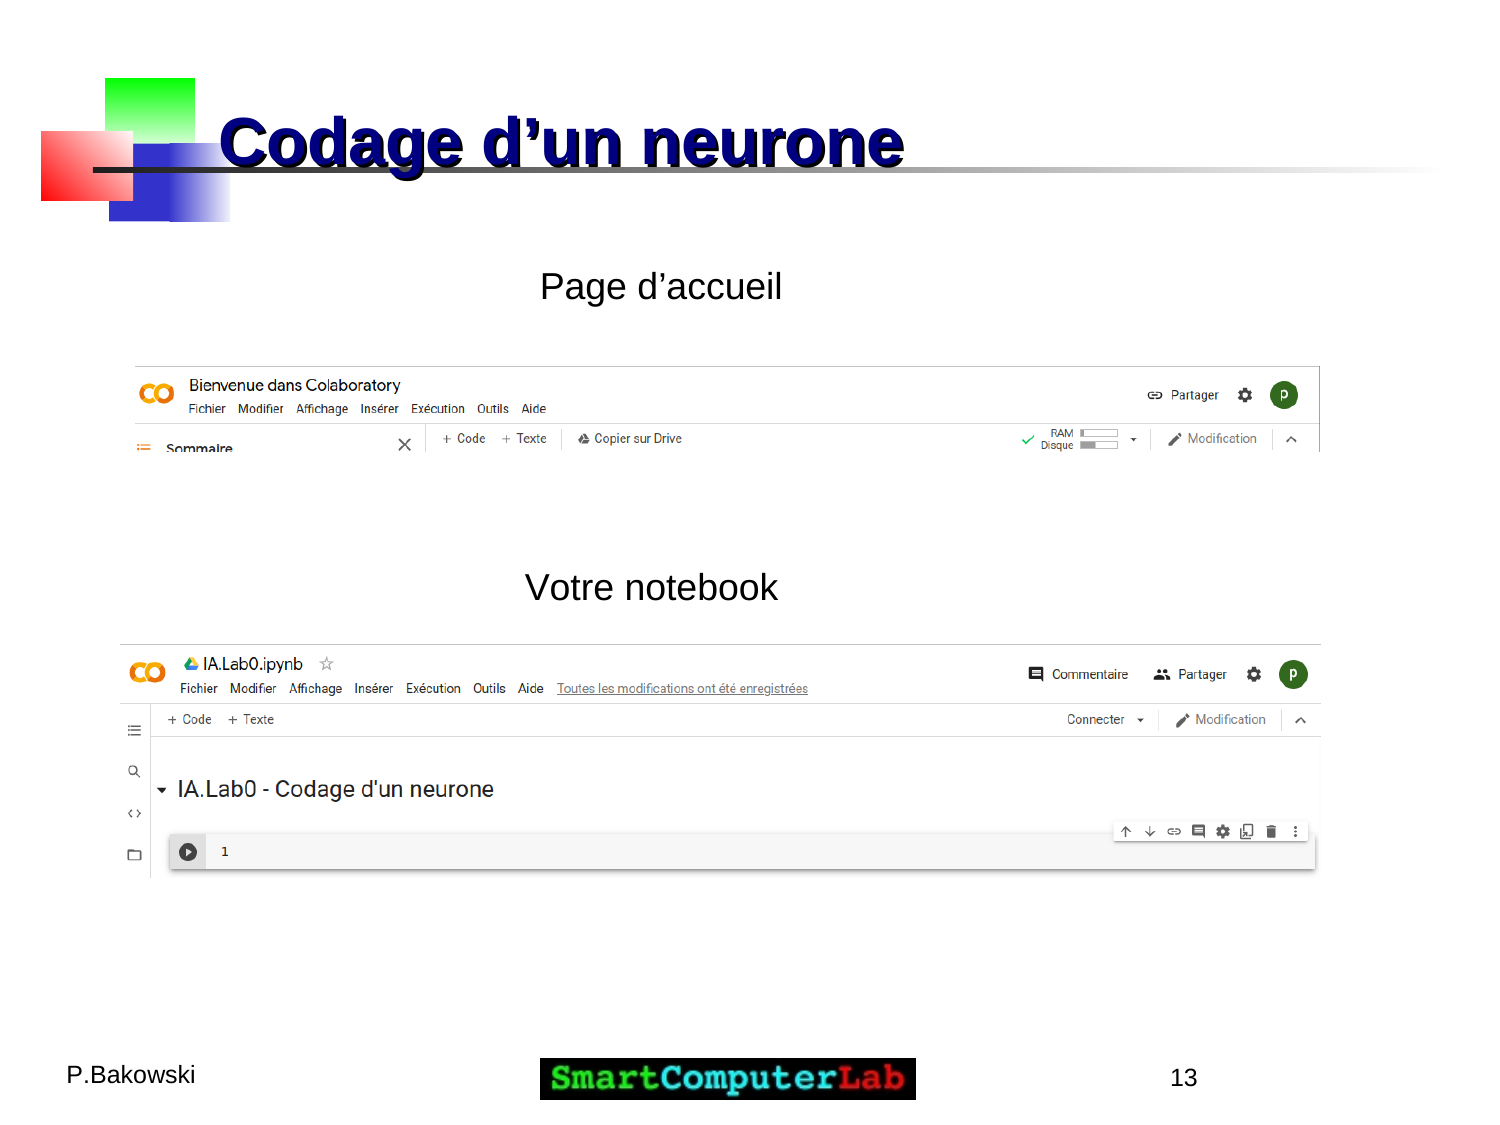

# Codage d’un neurone
Page d’accueil
Votre notebook
13